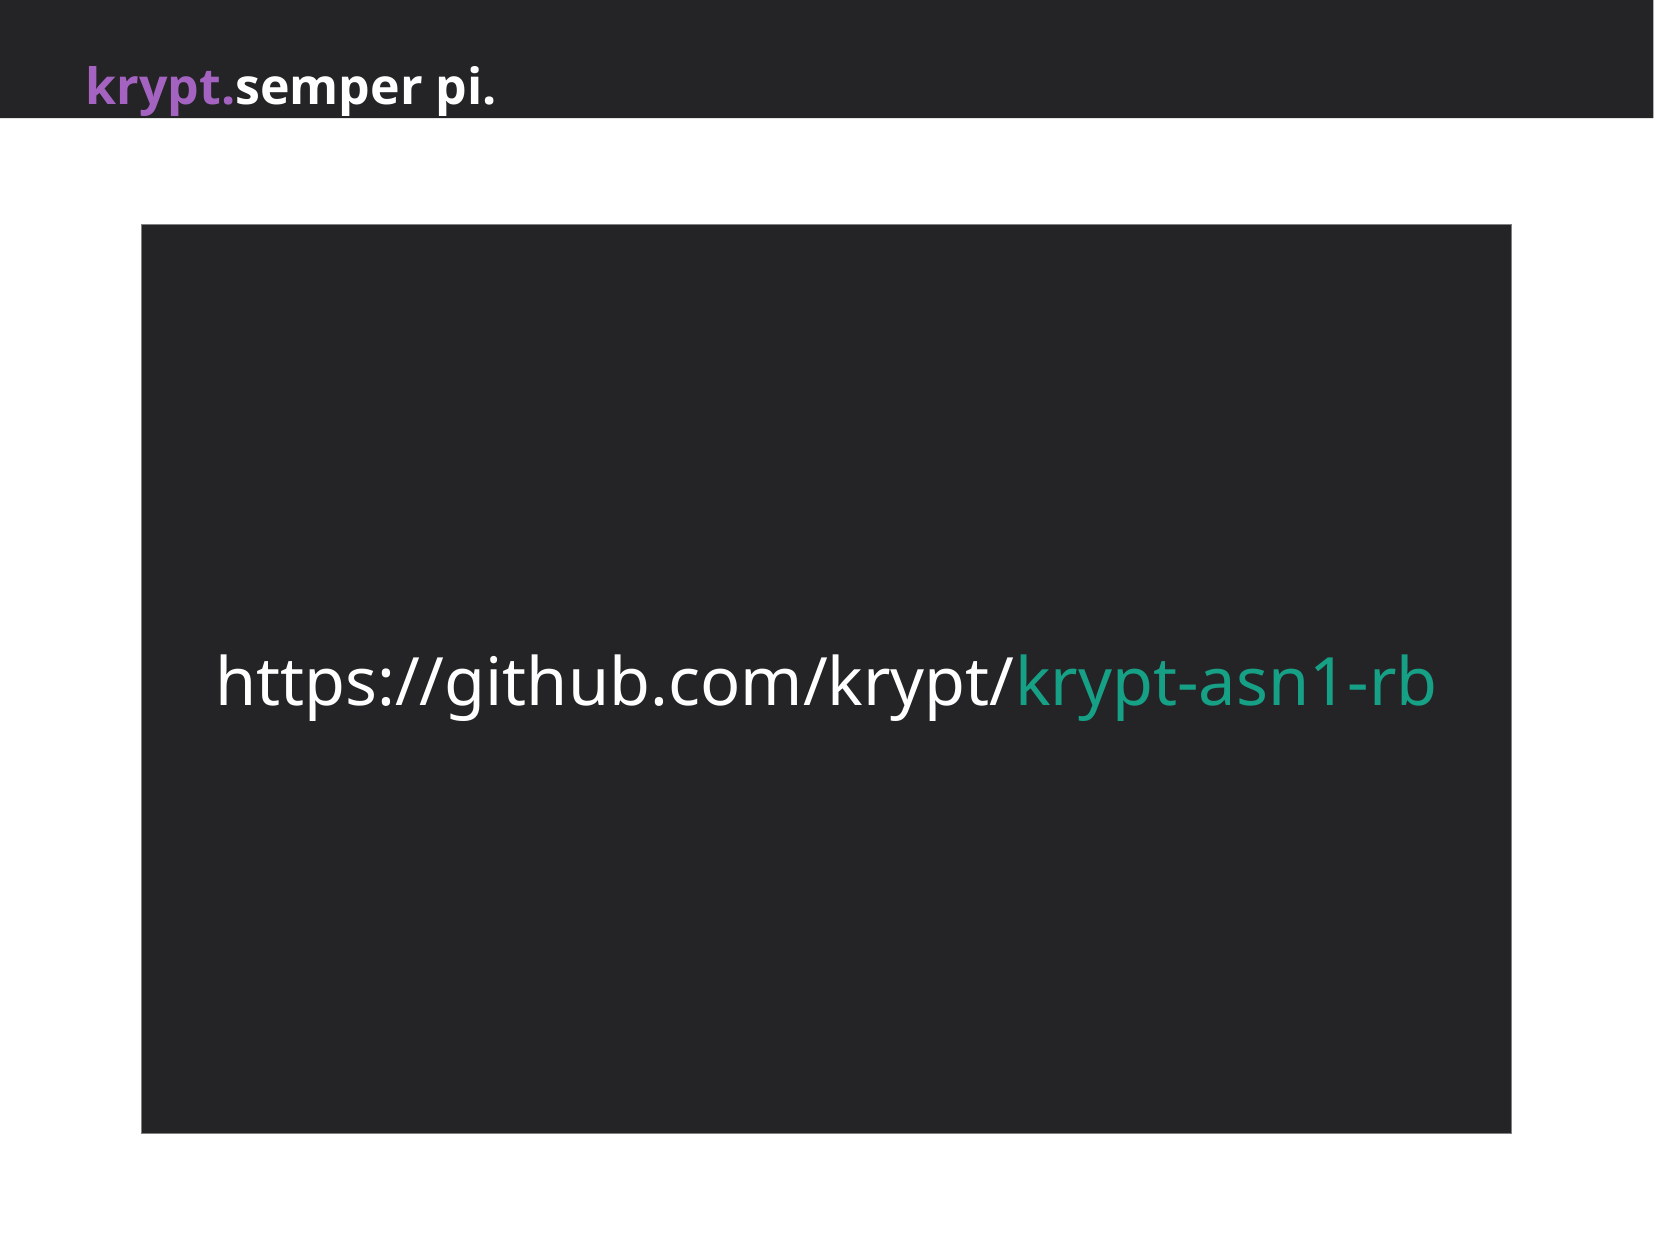

krypt.semper pi.
https://github.com/krypt/krypt-asn1-rb
krypt first of all is a framework